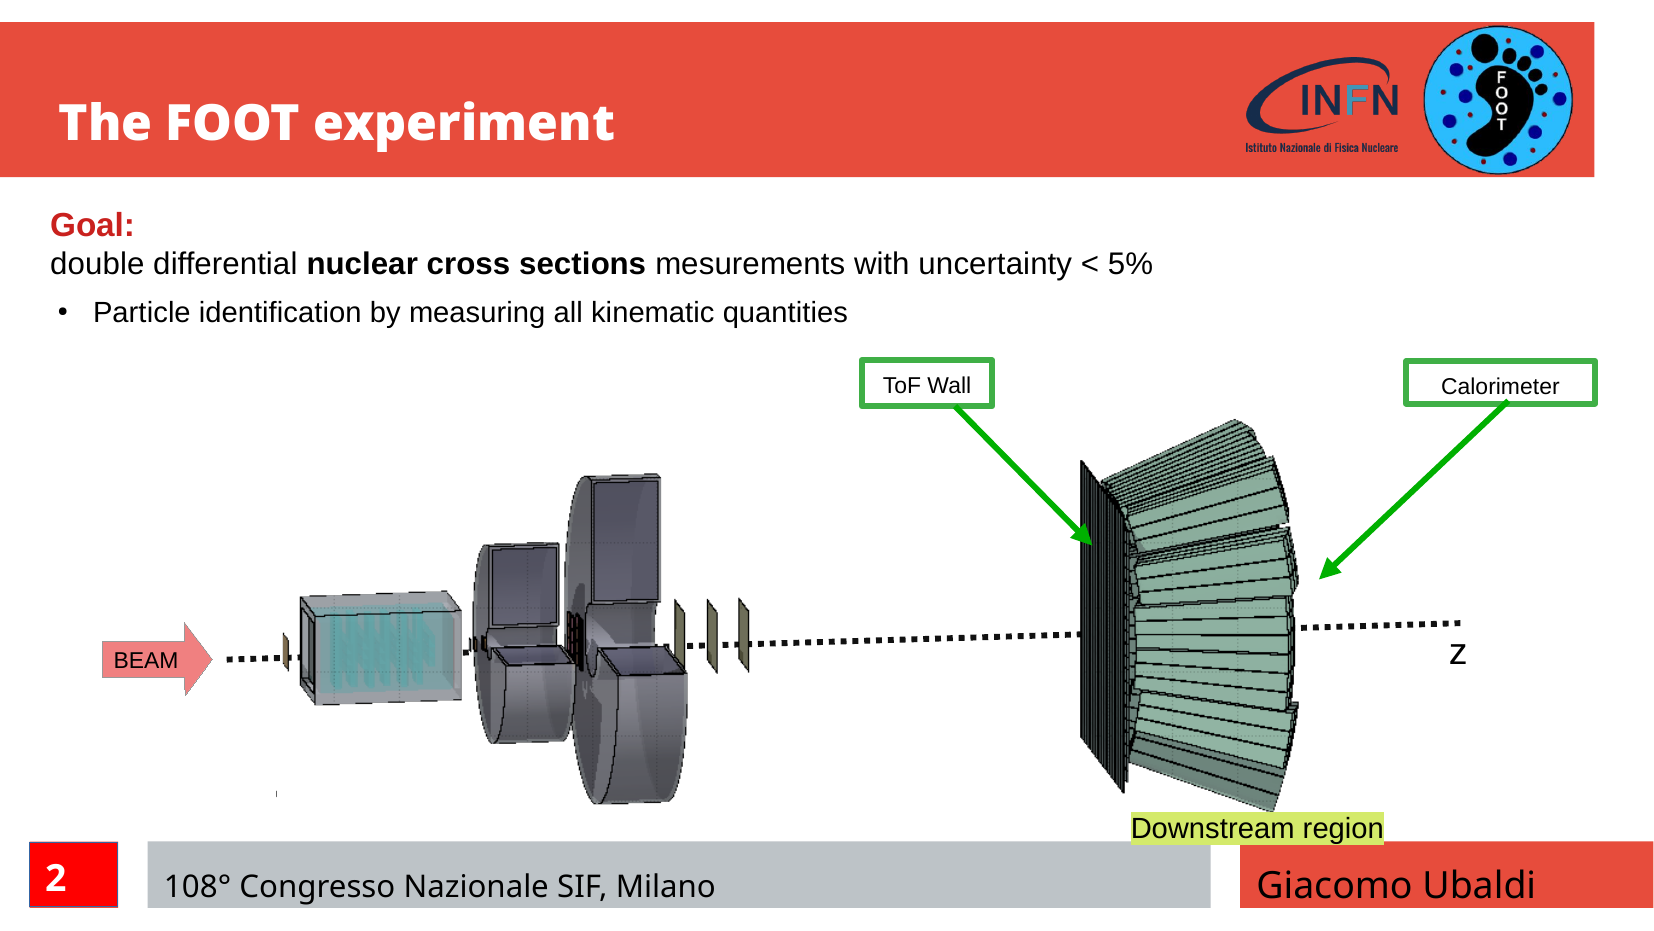

# The FOOT experiment
Goal:
double differential nuclear cross sections mesurements with uncertainty < 5%
Particle identification by measuring all kinematic quantities
ToF Wall
Calorimeter
z
BEAM
Downstream region
9
2
Giacomo Ubaldi
108° Congresso Nazionale SIF, Milano